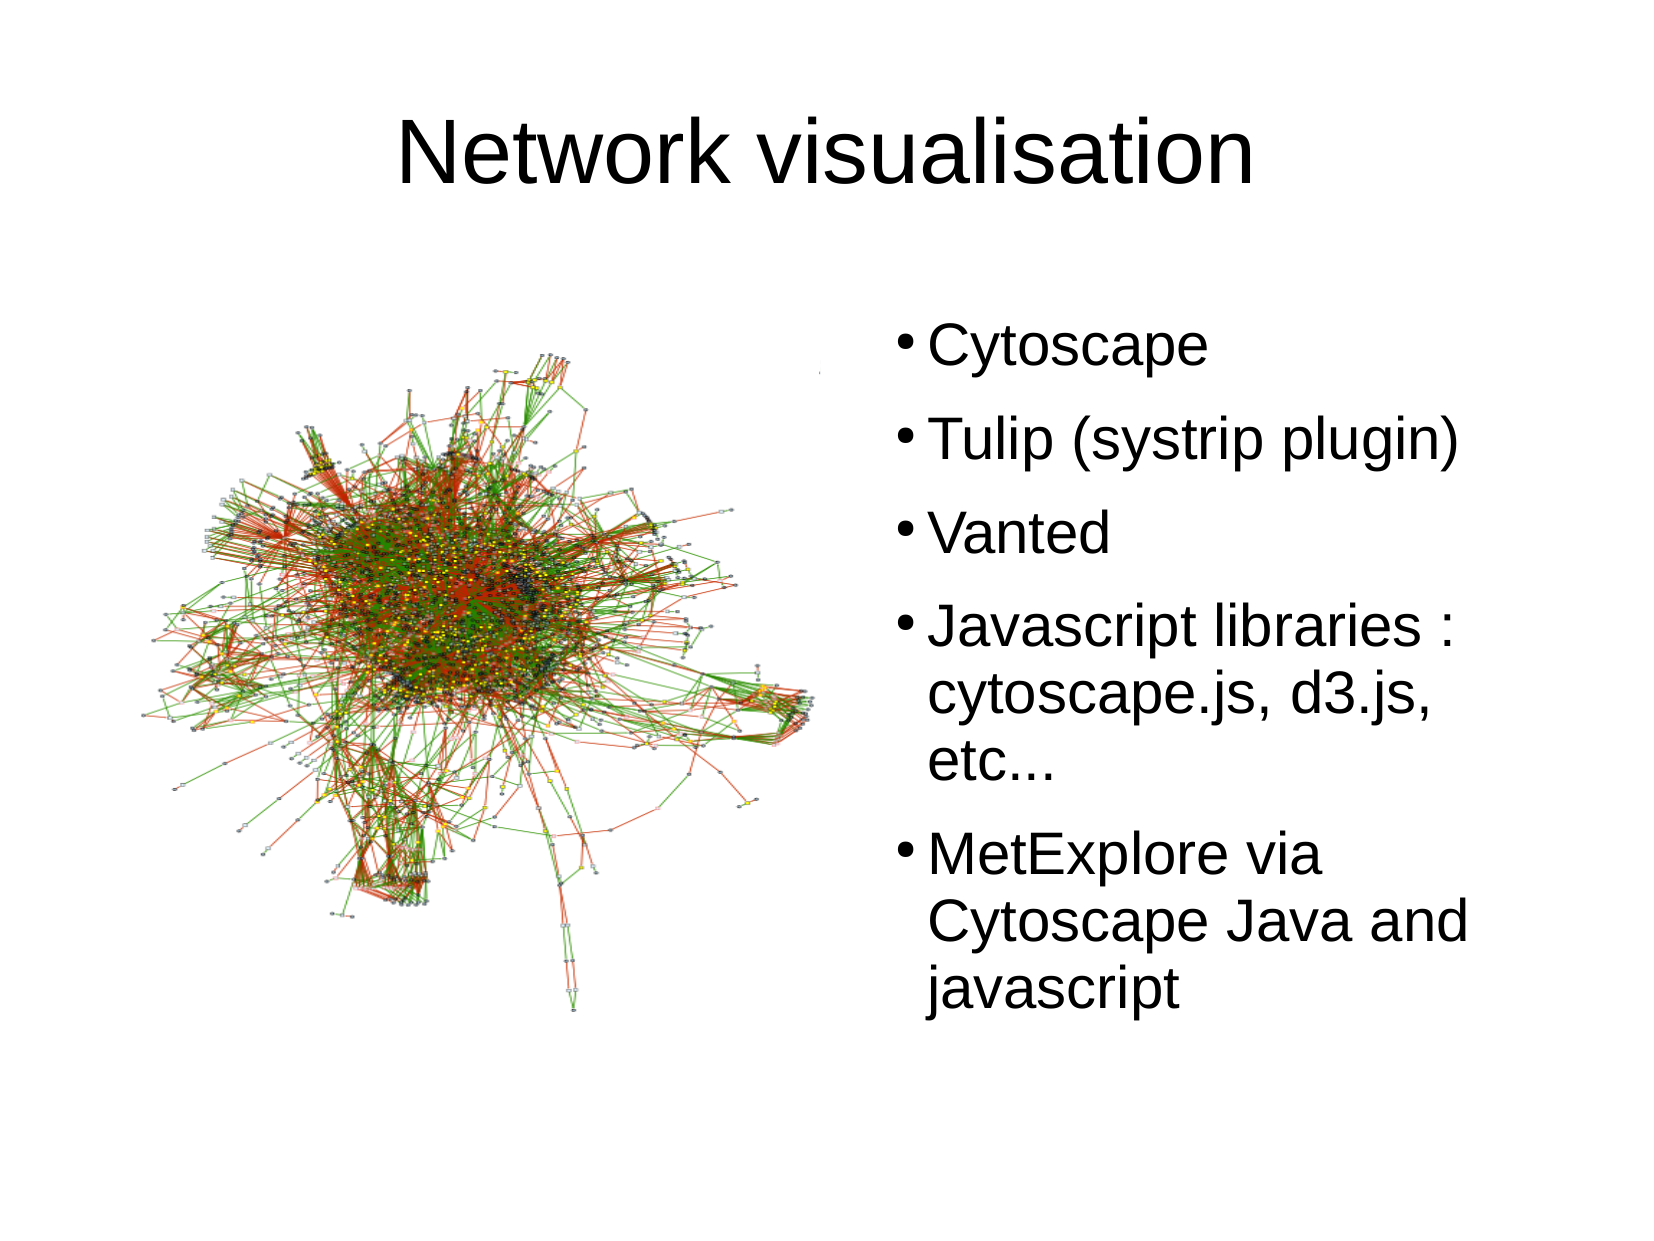

# Network visualisation
Cytoscape
Tulip (systrip plugin)
Vanted
Javascript libraries : cytoscape.js, d3.js, etc...
MetExplore via Cytoscape Java and javascript